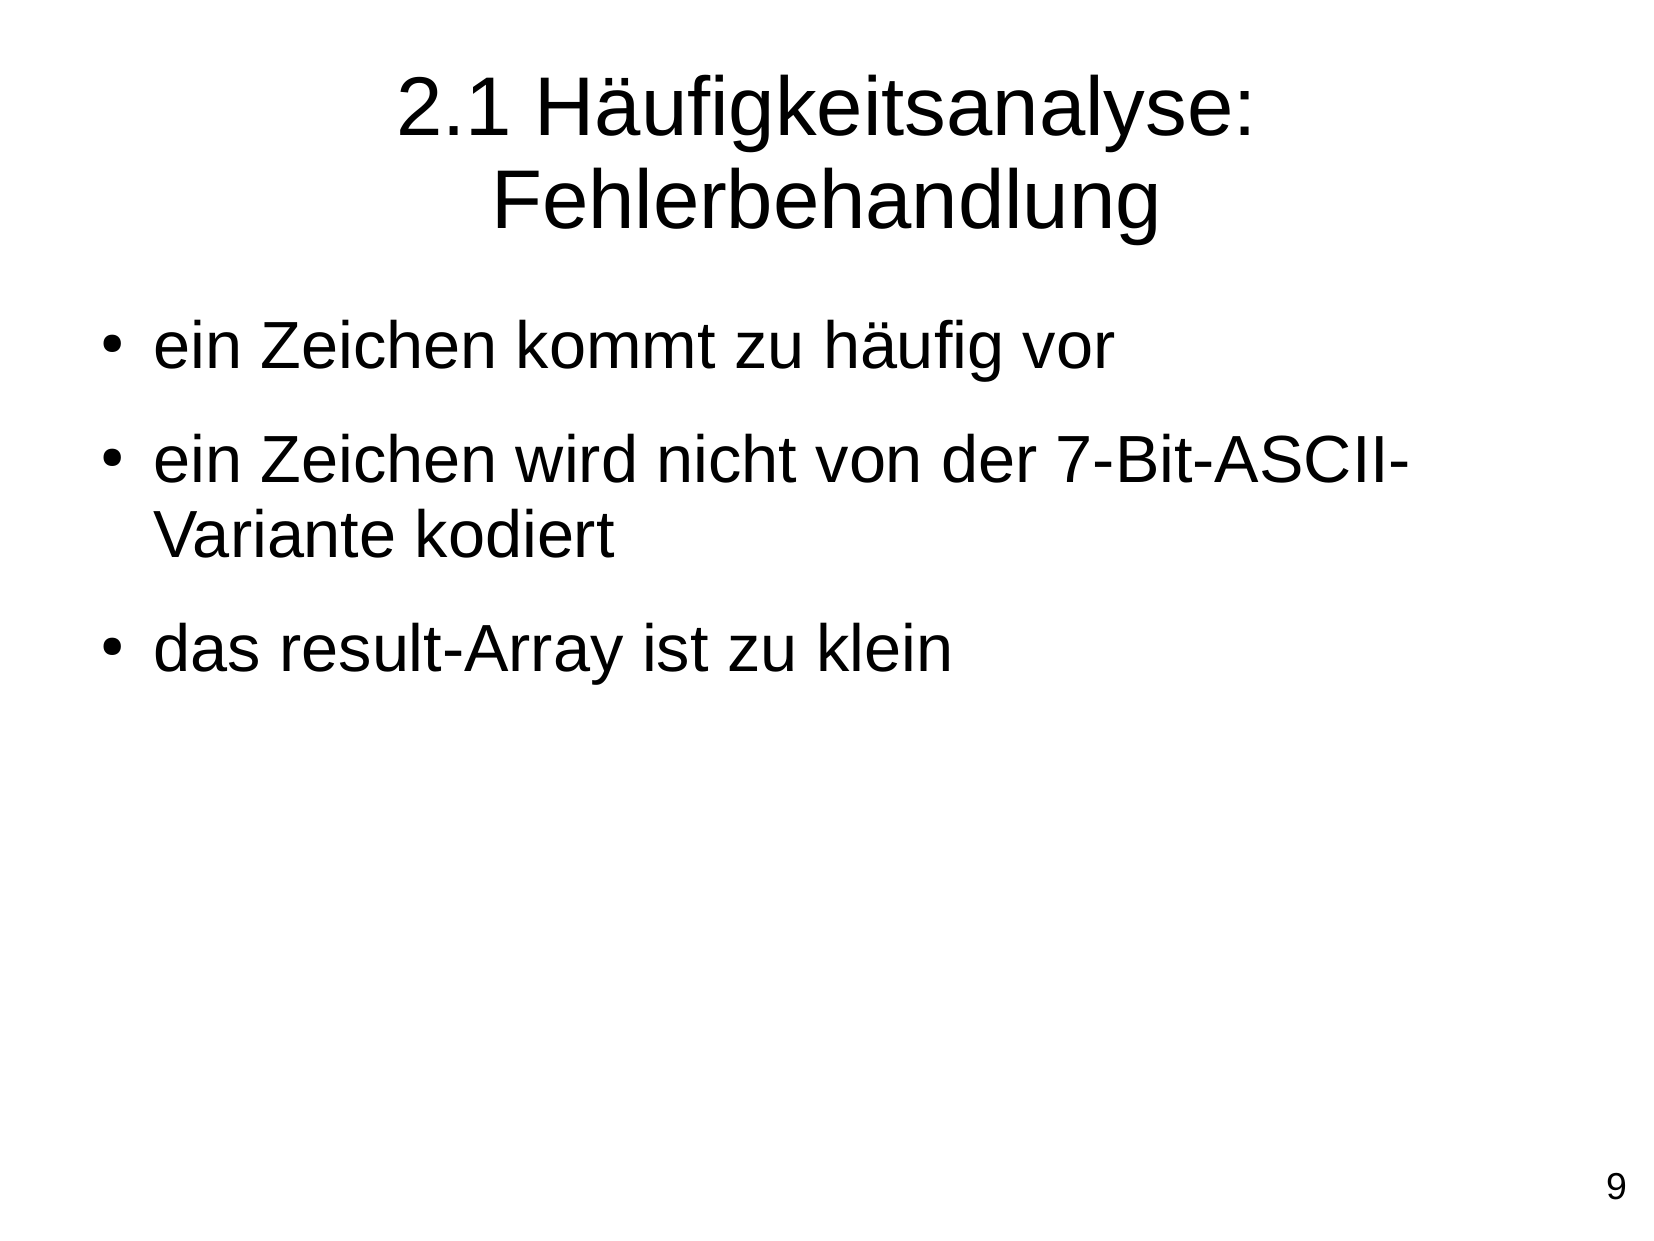

# 2.1 Häufigkeitsanalyse: Fehlerbehandlung
ein Zeichen kommt zu häufig vor
ein Zeichen wird nicht von der 7-Bit-ASCII-Variante kodiert
das result-Array ist zu klein